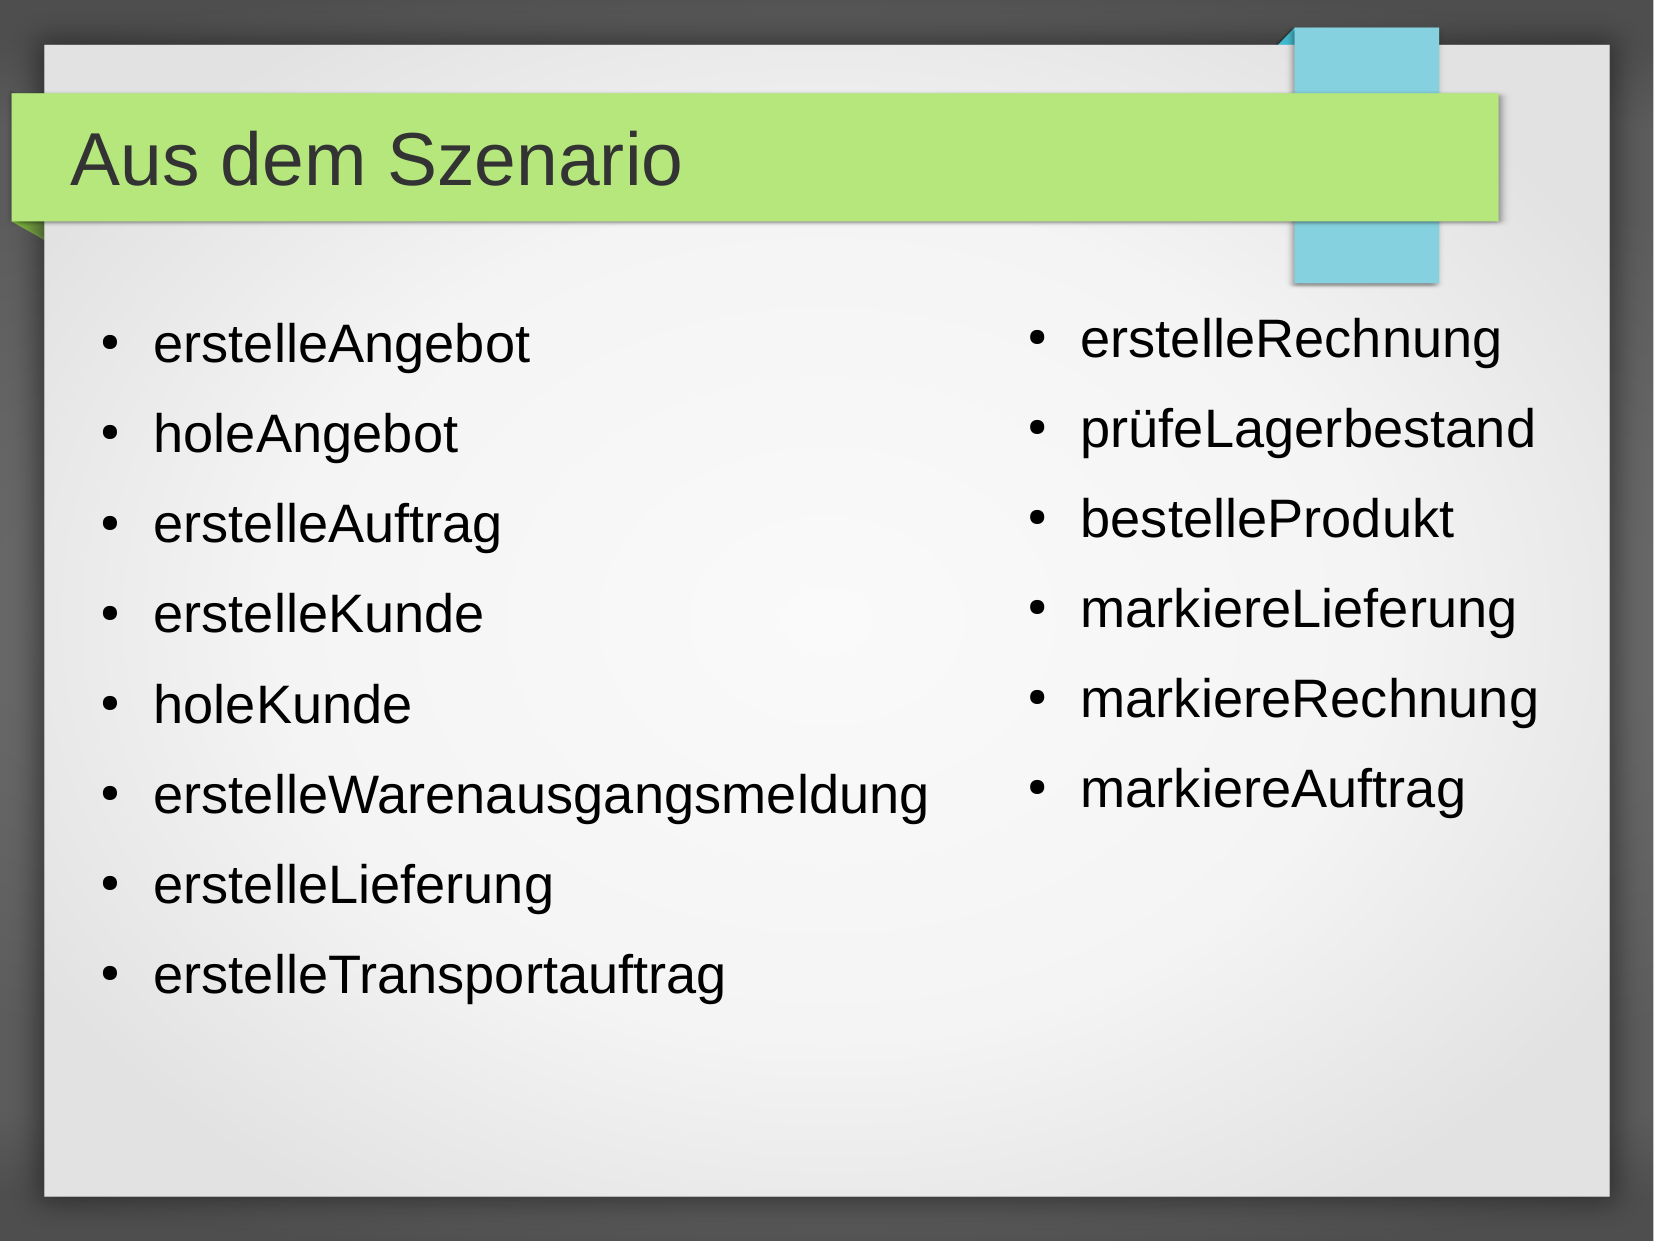

# Aus dem Szenario
erstelleRechnung
prüfeLagerbestand
bestelleProdukt
markiereLieferung
markiereRechnung
markiereAuftrag
erstelleAngebot
holeAngebot
erstelleAuftrag
erstelleKunde
holeKunde
erstelleWarenausgangsmeldung
erstelleLieferung
erstelleTransportauftrag